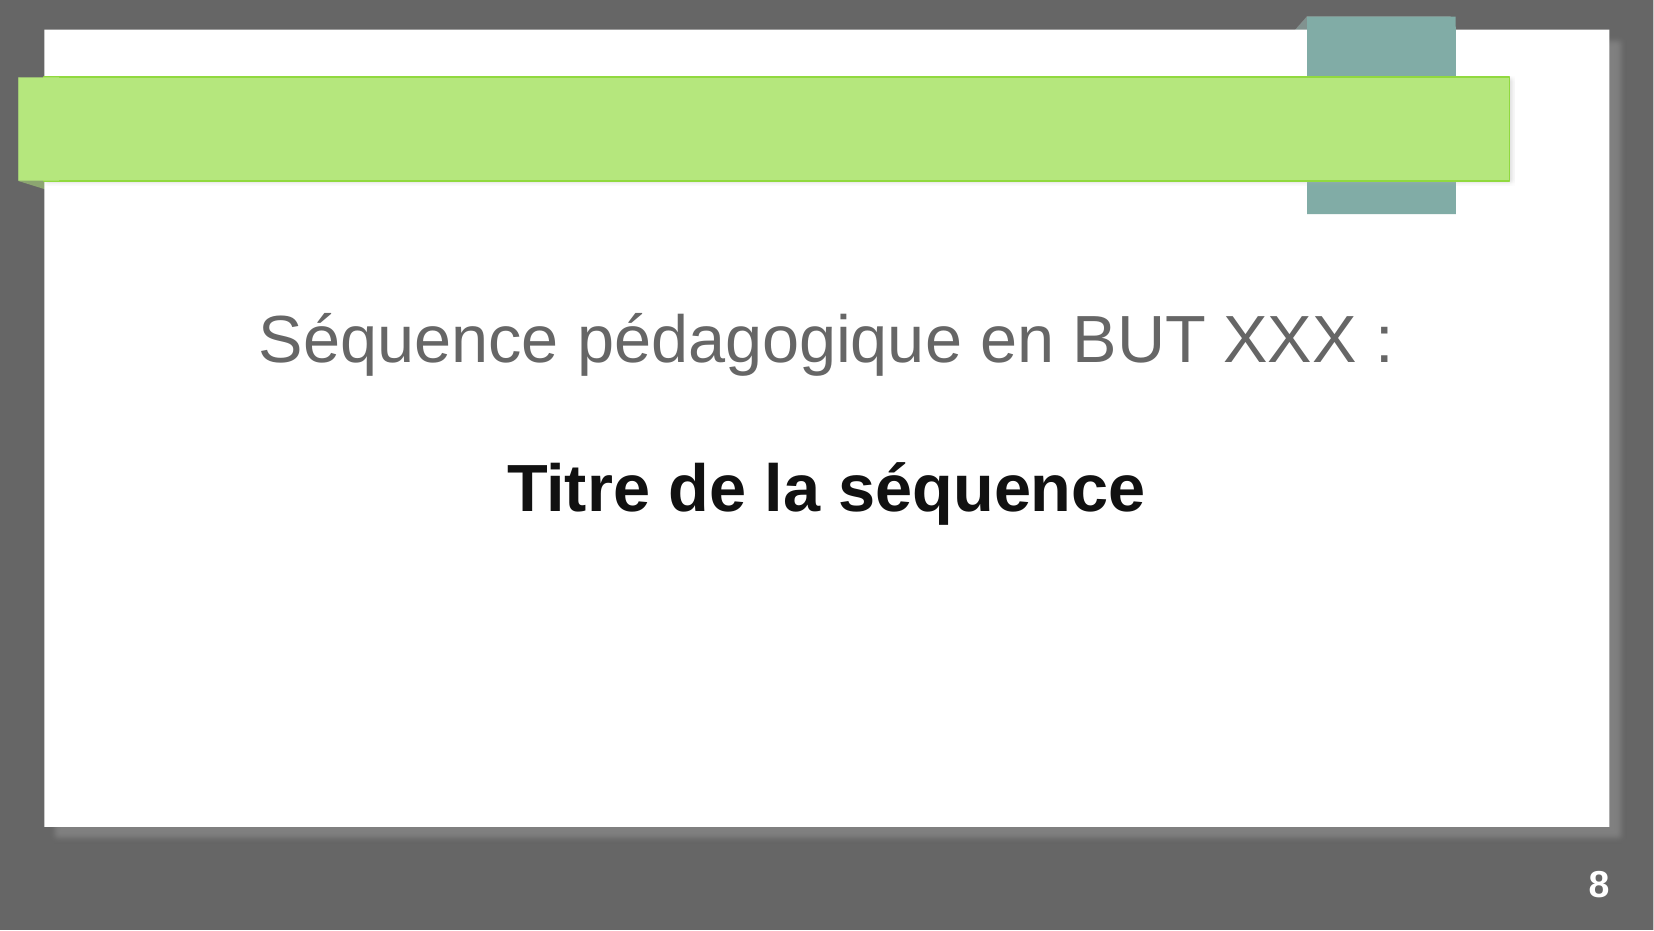

# Séquence pédagogique en BUT XXX :
Titre de la séquence